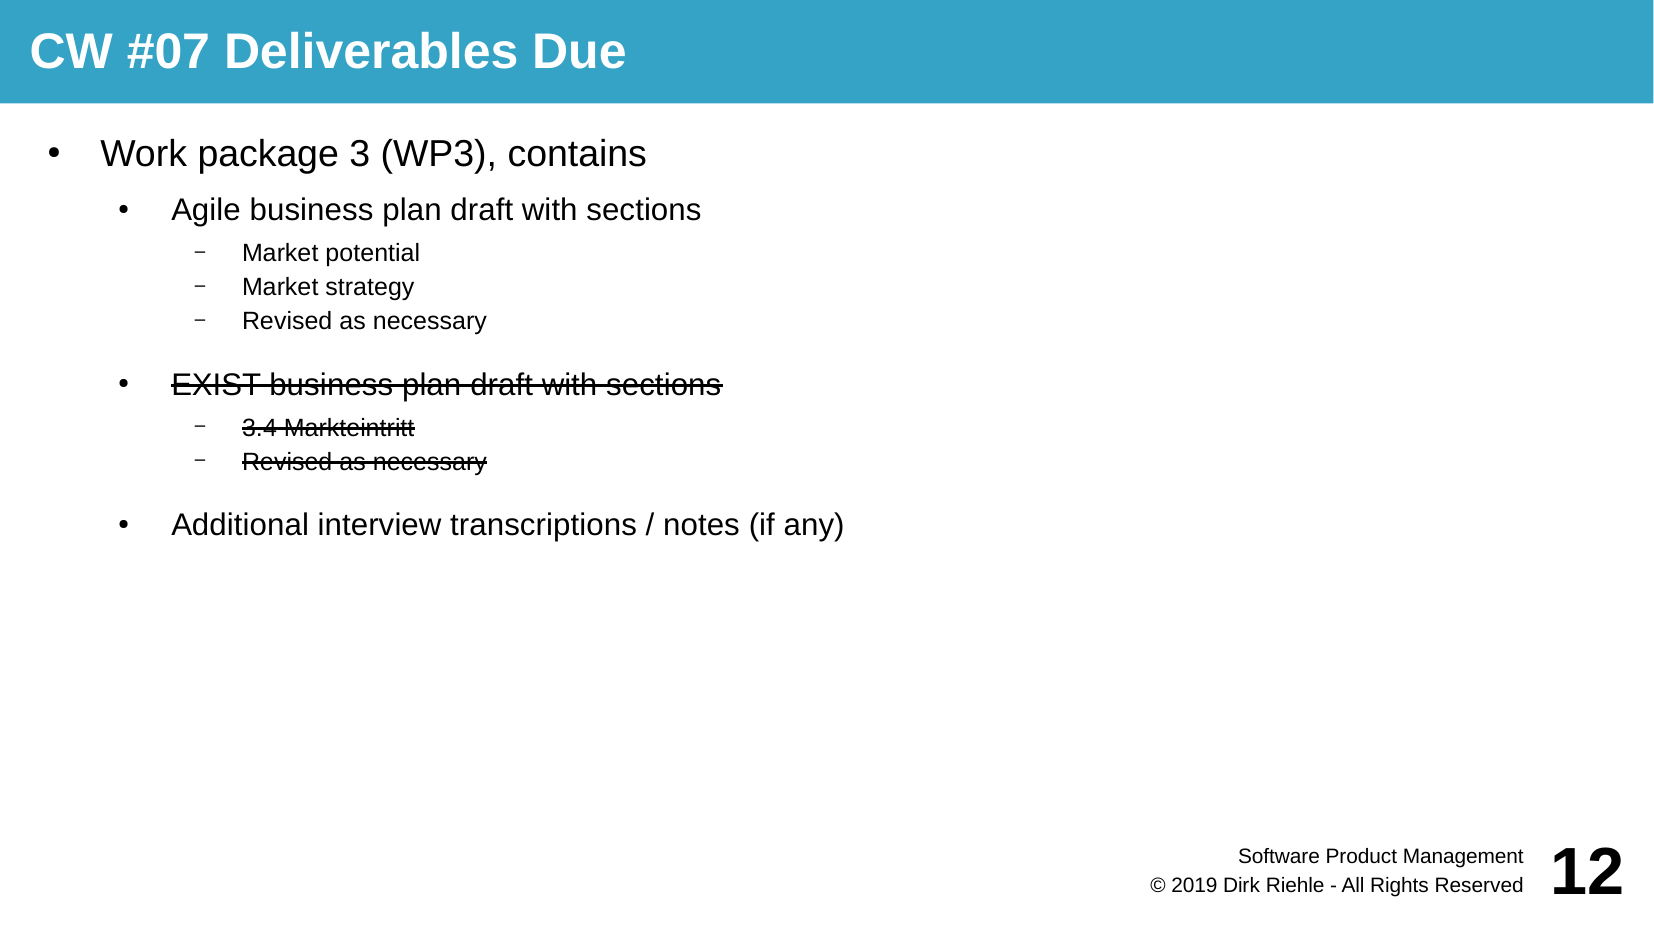

# CW #07 Deliverables Due
Work package 3 (WP3), contains
Agile business plan draft with sections
Market potential
Market strategy
Revised as necessary
EXIST business plan draft with sections
3.4 Markteintritt
Revised as necessary
Additional interview transcriptions / notes (if any)
Software Product Management
12
© 2019 Dirk Riehle - All Rights Reserved